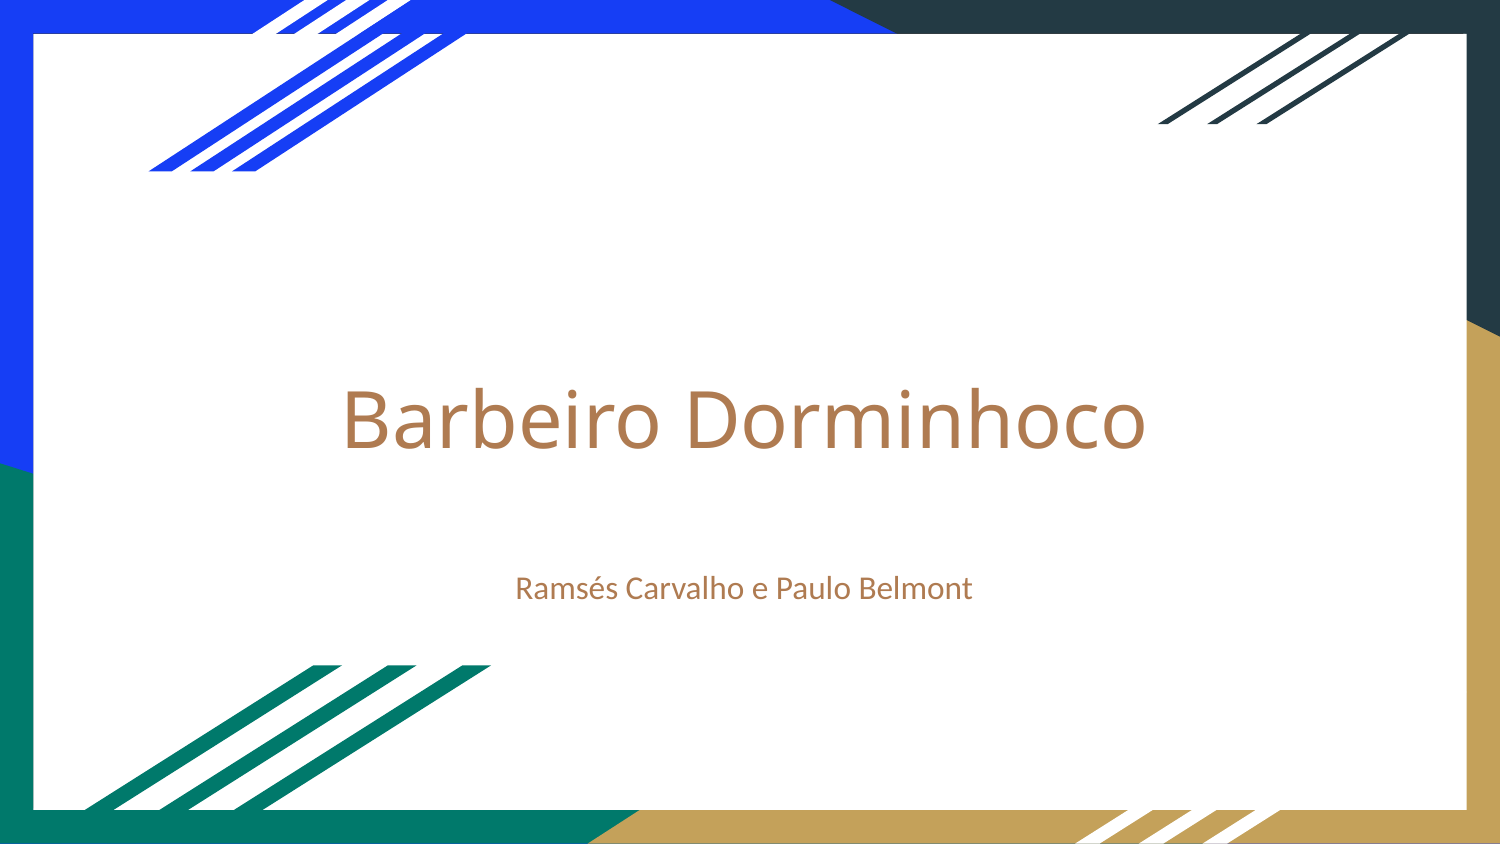

# Barbeiro Dorminhoco
Ramsés Carvalho e Paulo Belmont